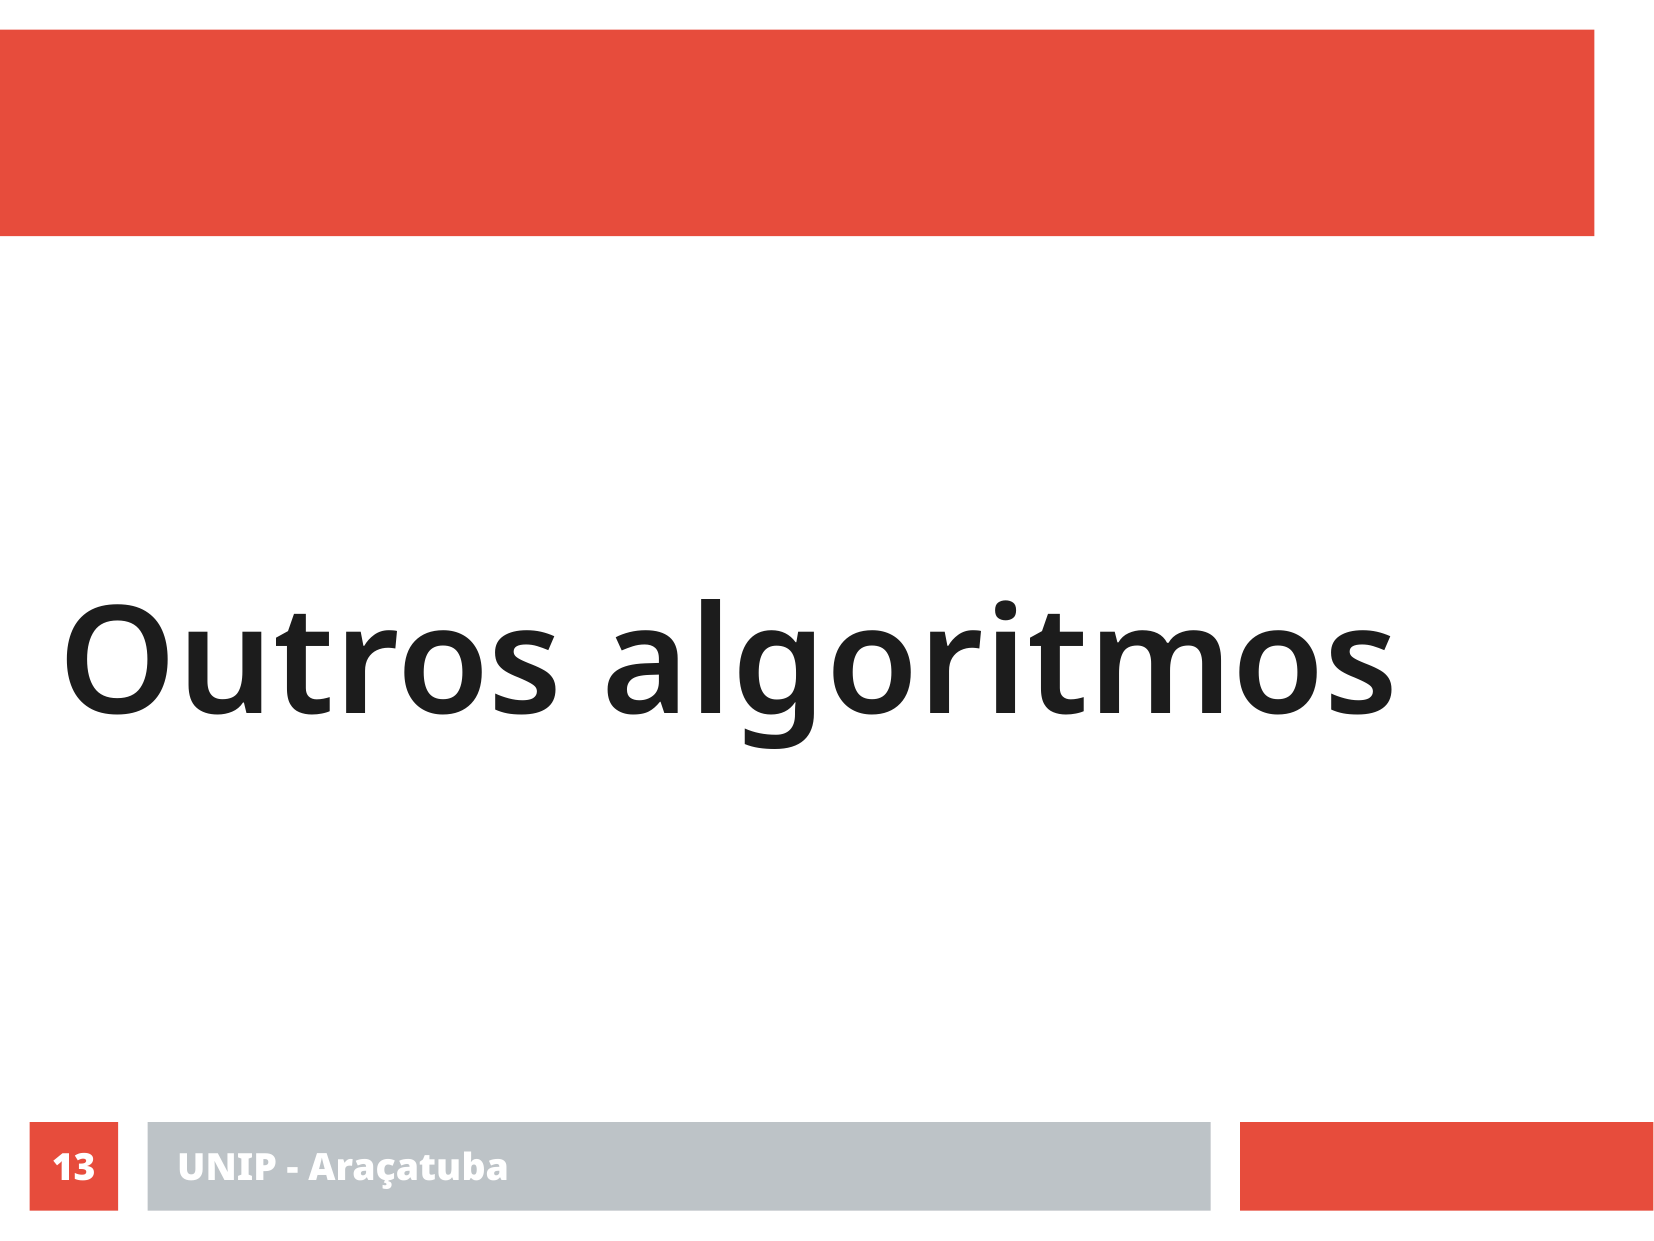

#
Outros algoritmos
13
UNIP - Araçatuba